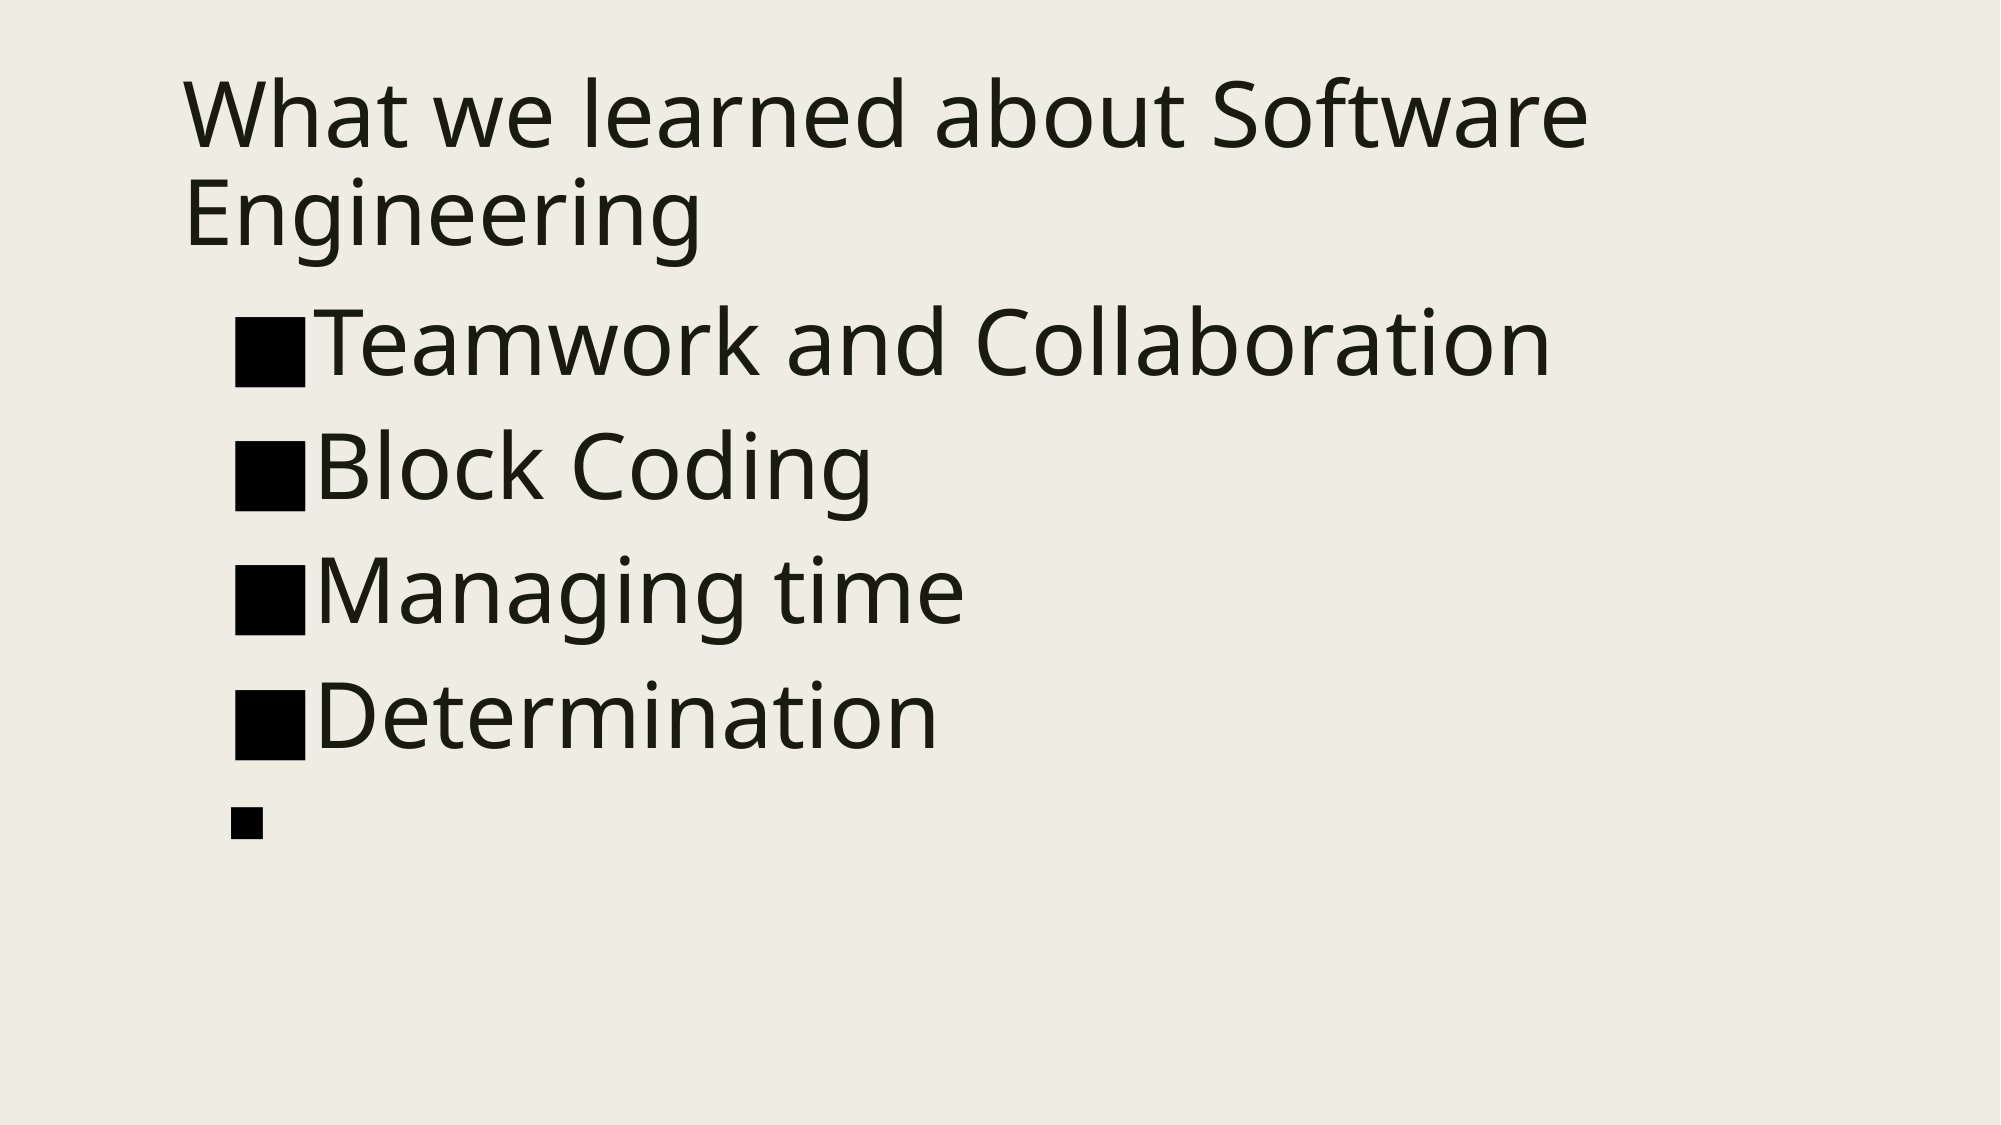

# What we learned about Software Engineering
Teamwork and Collaboration
Block Coding
Managing time
Determination